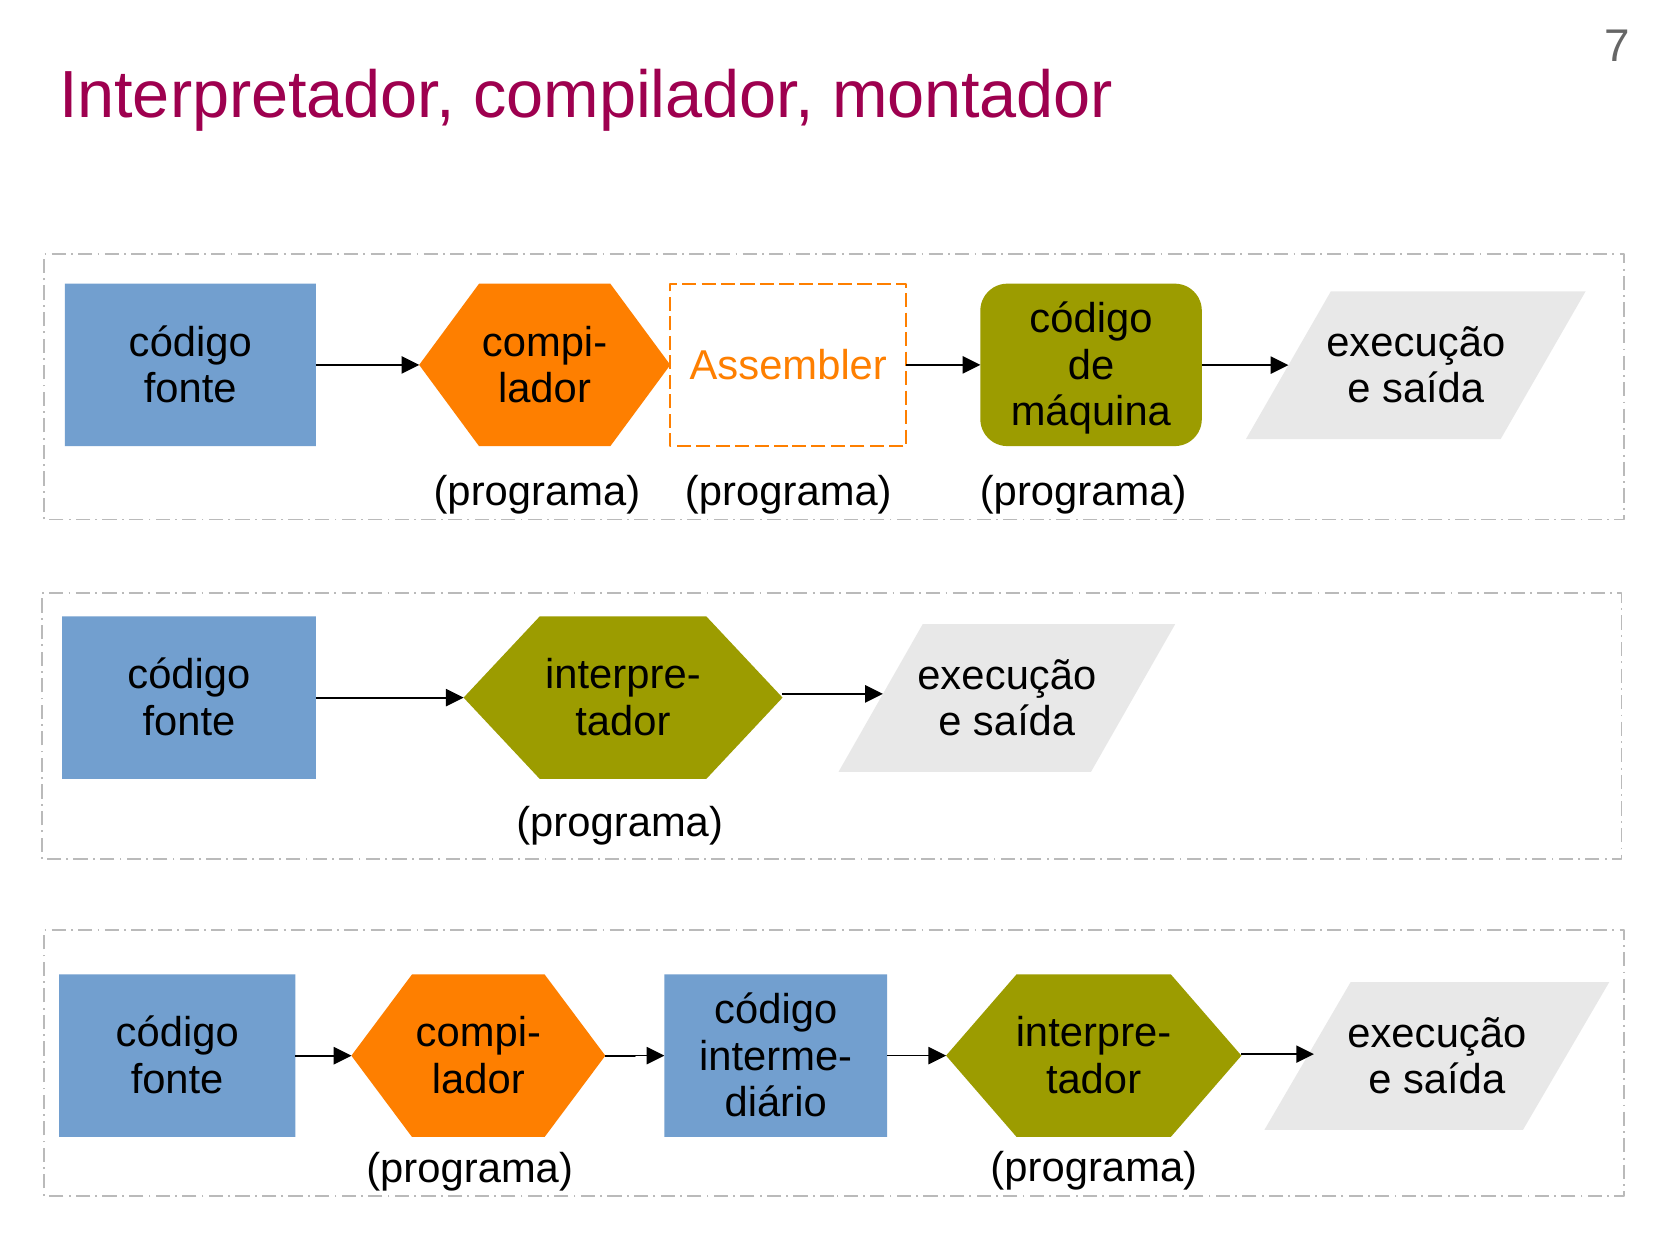

7
# Interpretador, compilador, montador
código de máquina
código fonte
compi-lador
Assembler
execução e saída
(programa)
(programa)
(programa)
código fonte
interpre-tador
execução e saída
(programa)
código interme-diário
interpre-tador
código fonte
compi-lador
execução e saída
(programa)
(programa)